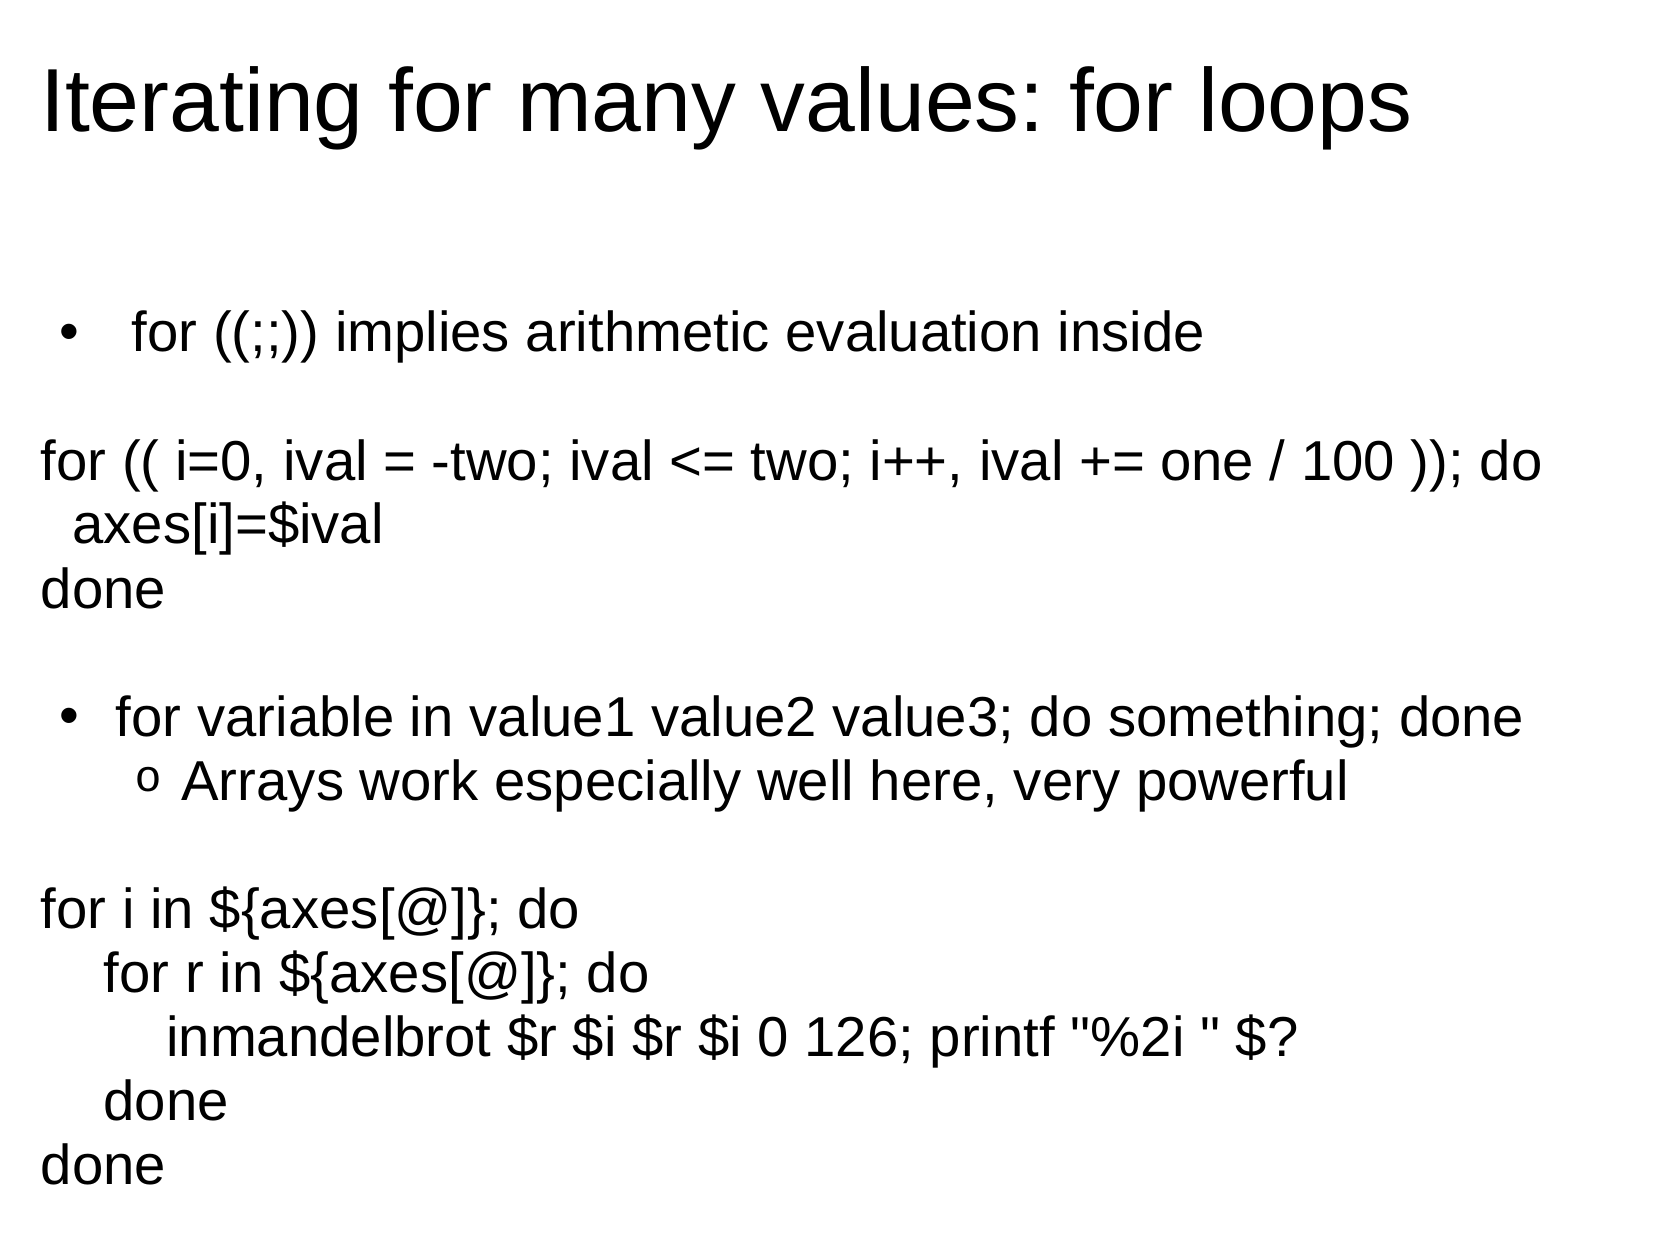

# Iterating for many values: for loops
 for ((;;)) implies arithmetic evaluation inside
for (( i=0, ival = -two; ival <= two; i++, ival += one / 100 )); do
  axes[i]=$ival
done
for variable in value1 value2 value3; do something; done
Arrays work especially well here, very powerful
for i in ${axes[@]}; do
    for r in ${axes[@]}; do
        inmandelbrot $r $i $r $i 0 126; printf "%2i " $?
    done
done